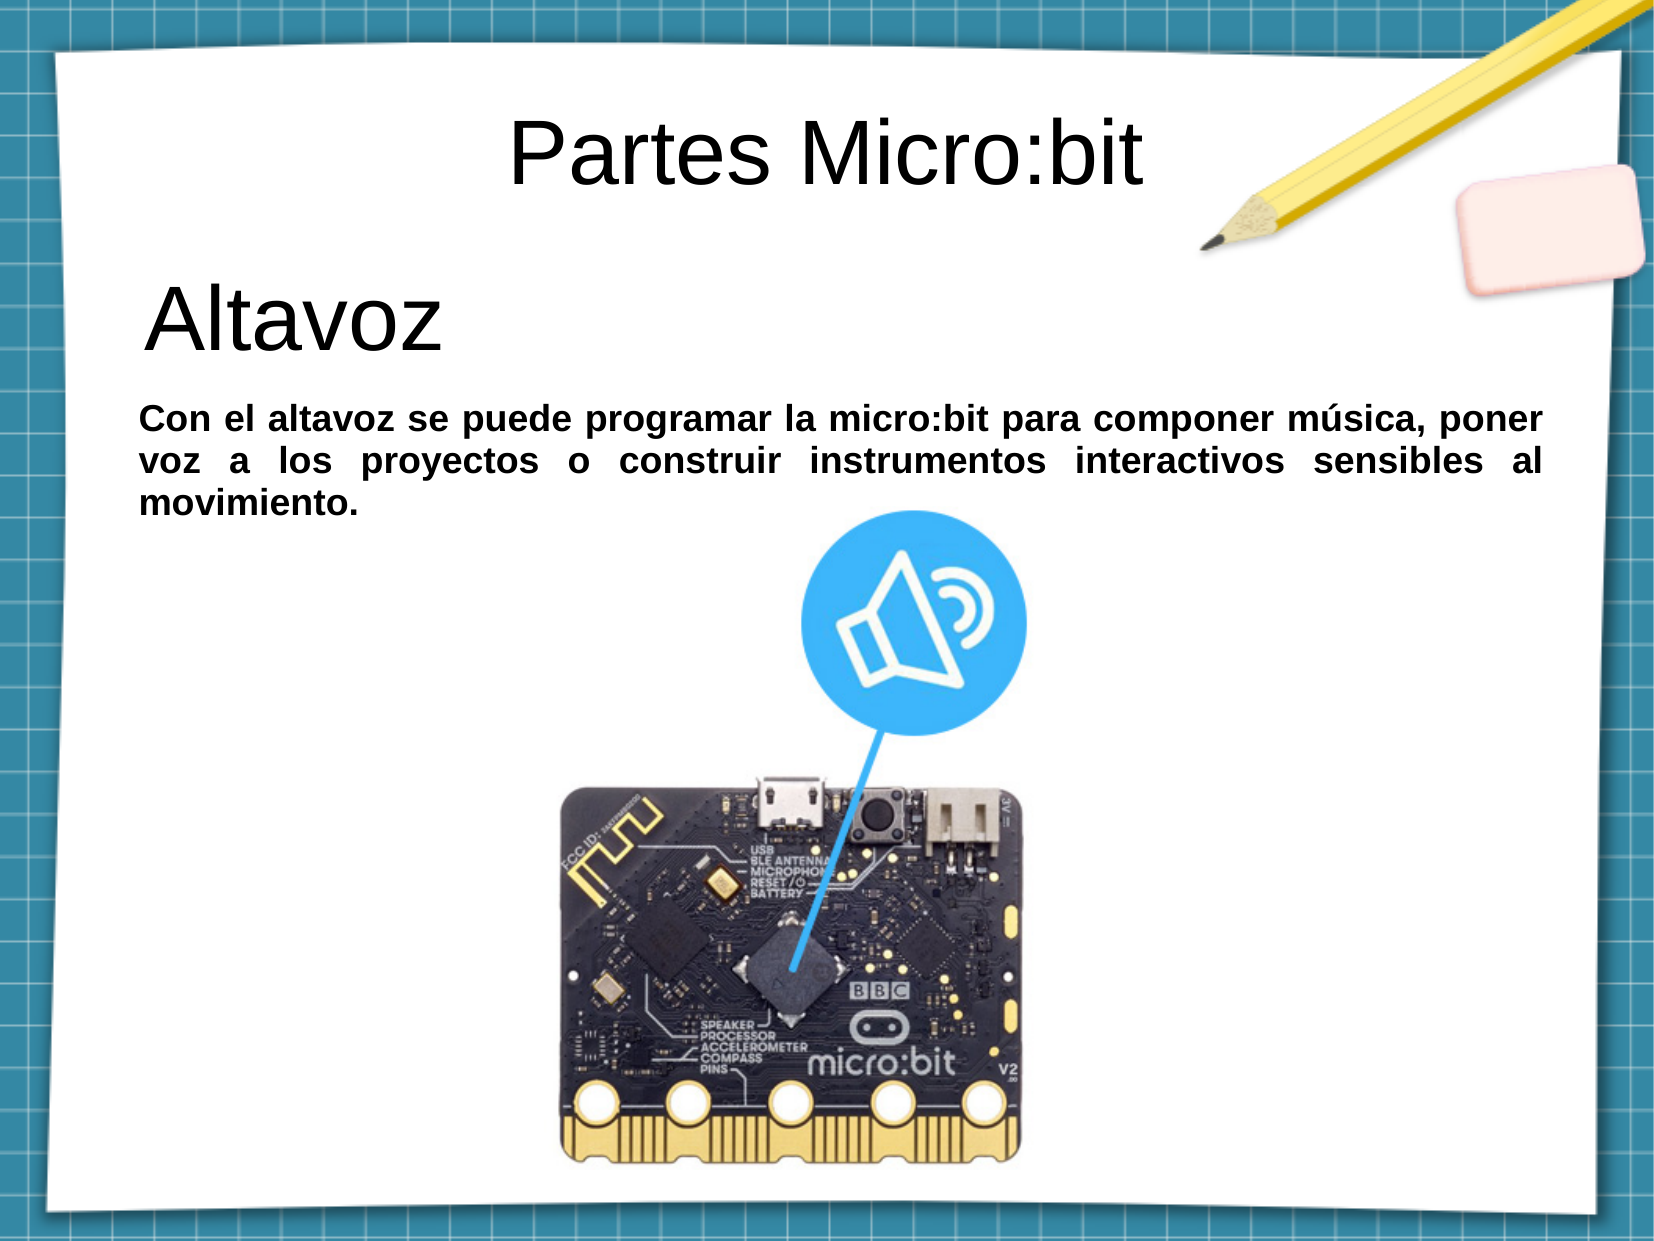

# Partes Micro:bit
Altavoz
Con el altavoz se puede programar la micro:bit para componer música, poner voz a los proyectos o construir instrumentos interactivos sensibles al movimiento.